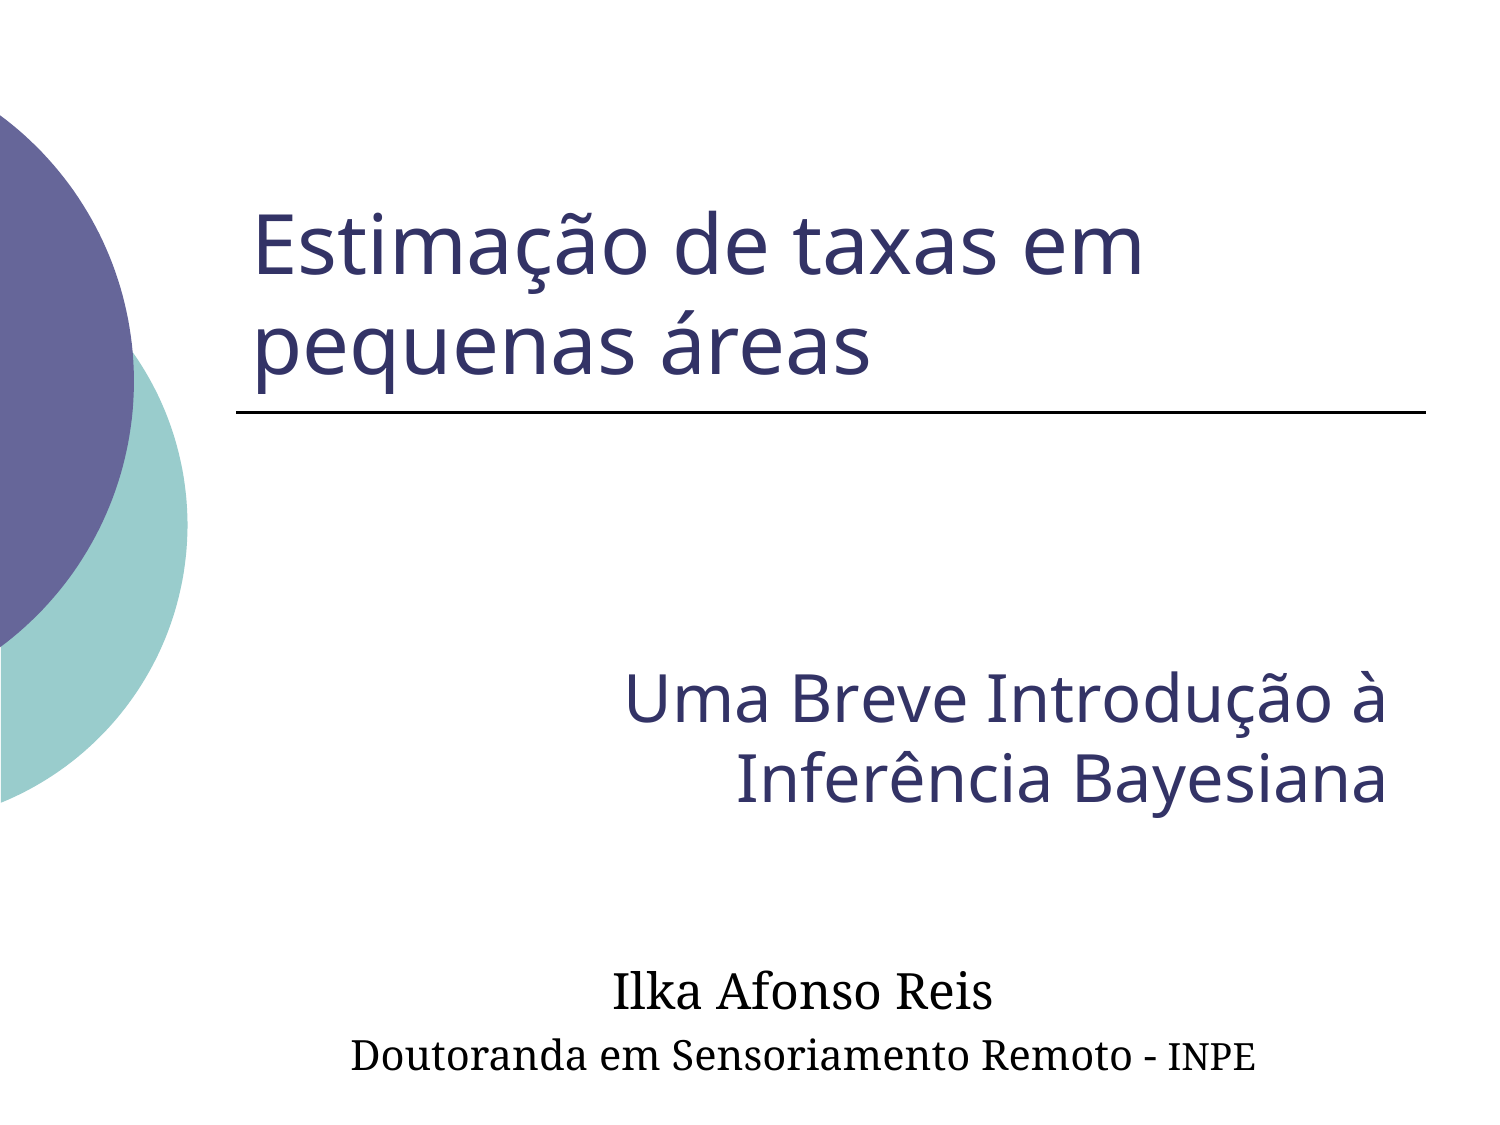

# Estimação de taxas em pequenas áreas
Uma Breve Introdução à Inferência Bayesiana
Ilka Afonso Reis
Doutoranda em Sensoriamento Remoto - INPE